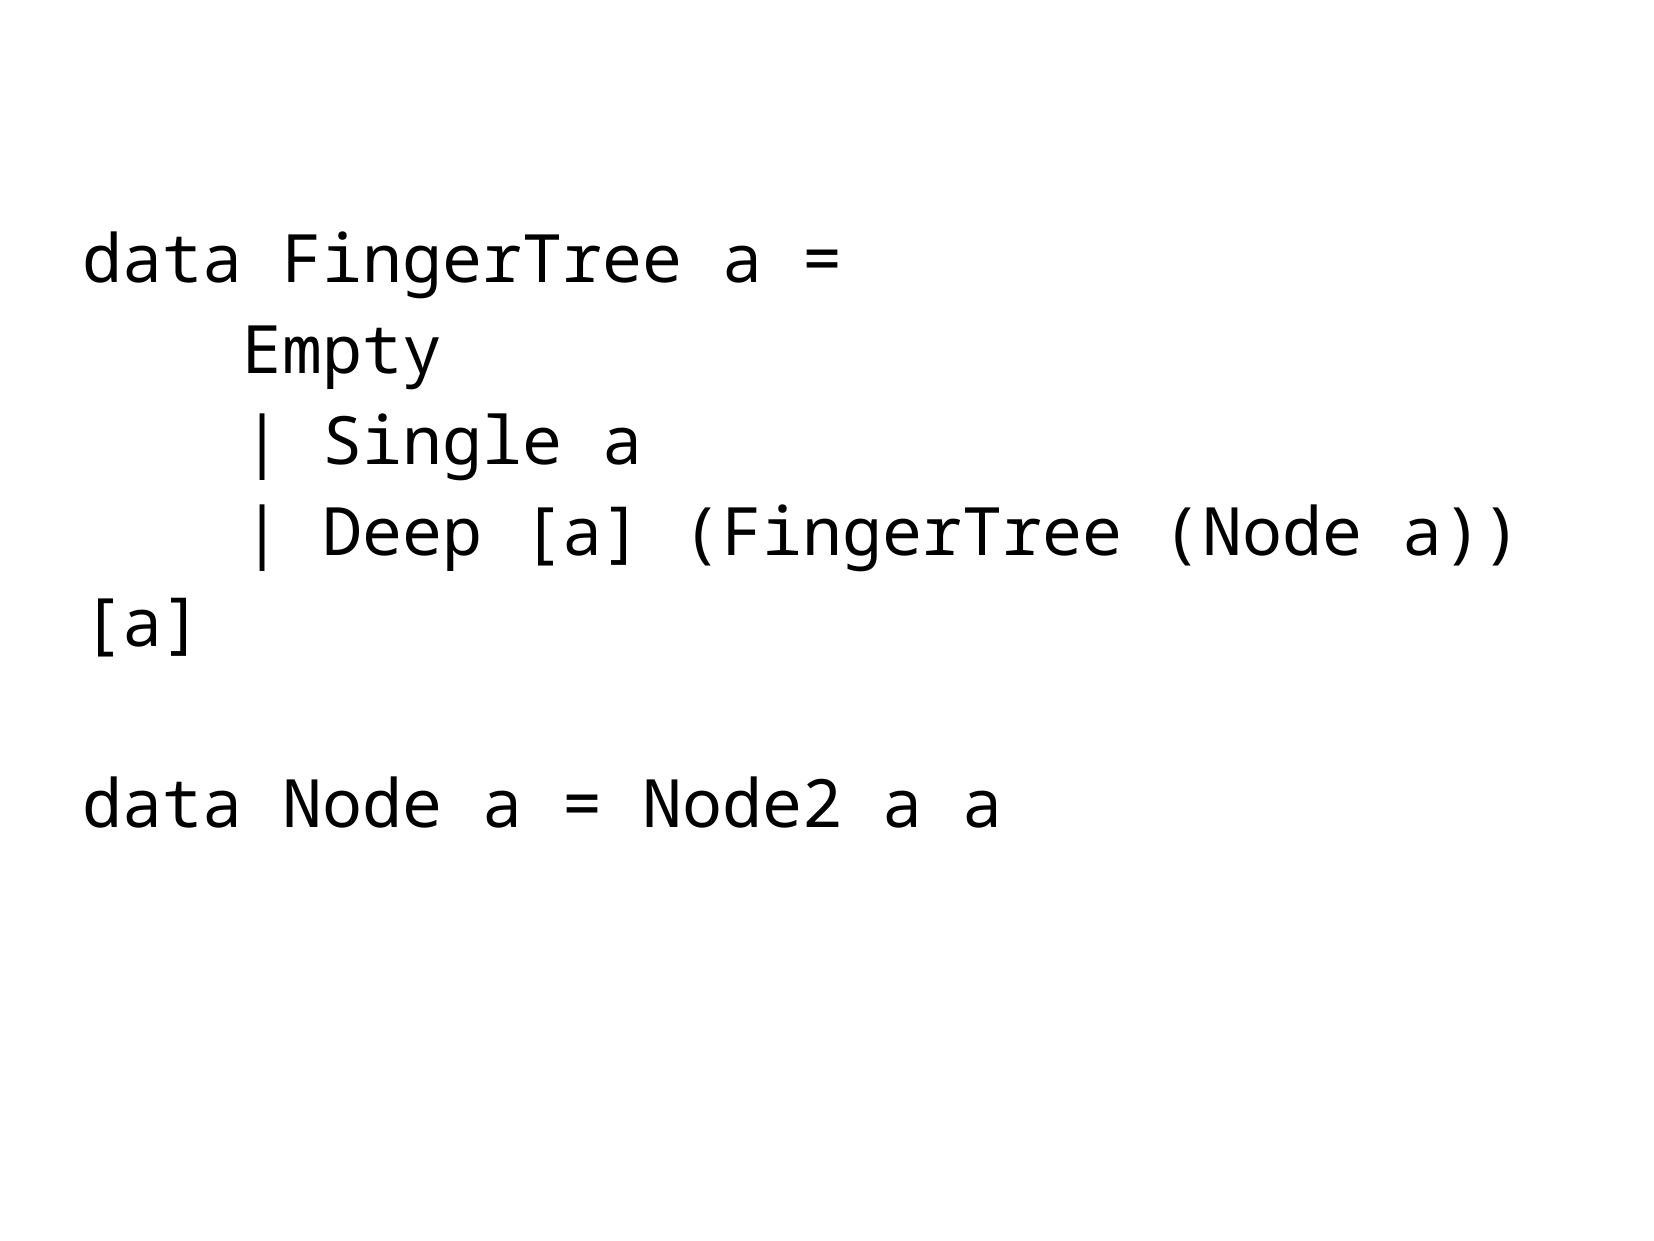

# data FingerTree a =
 Empty
 | Single a
 | Deep [a] (FingerTree (Node a)) [a]
data Node a = Node2 a a